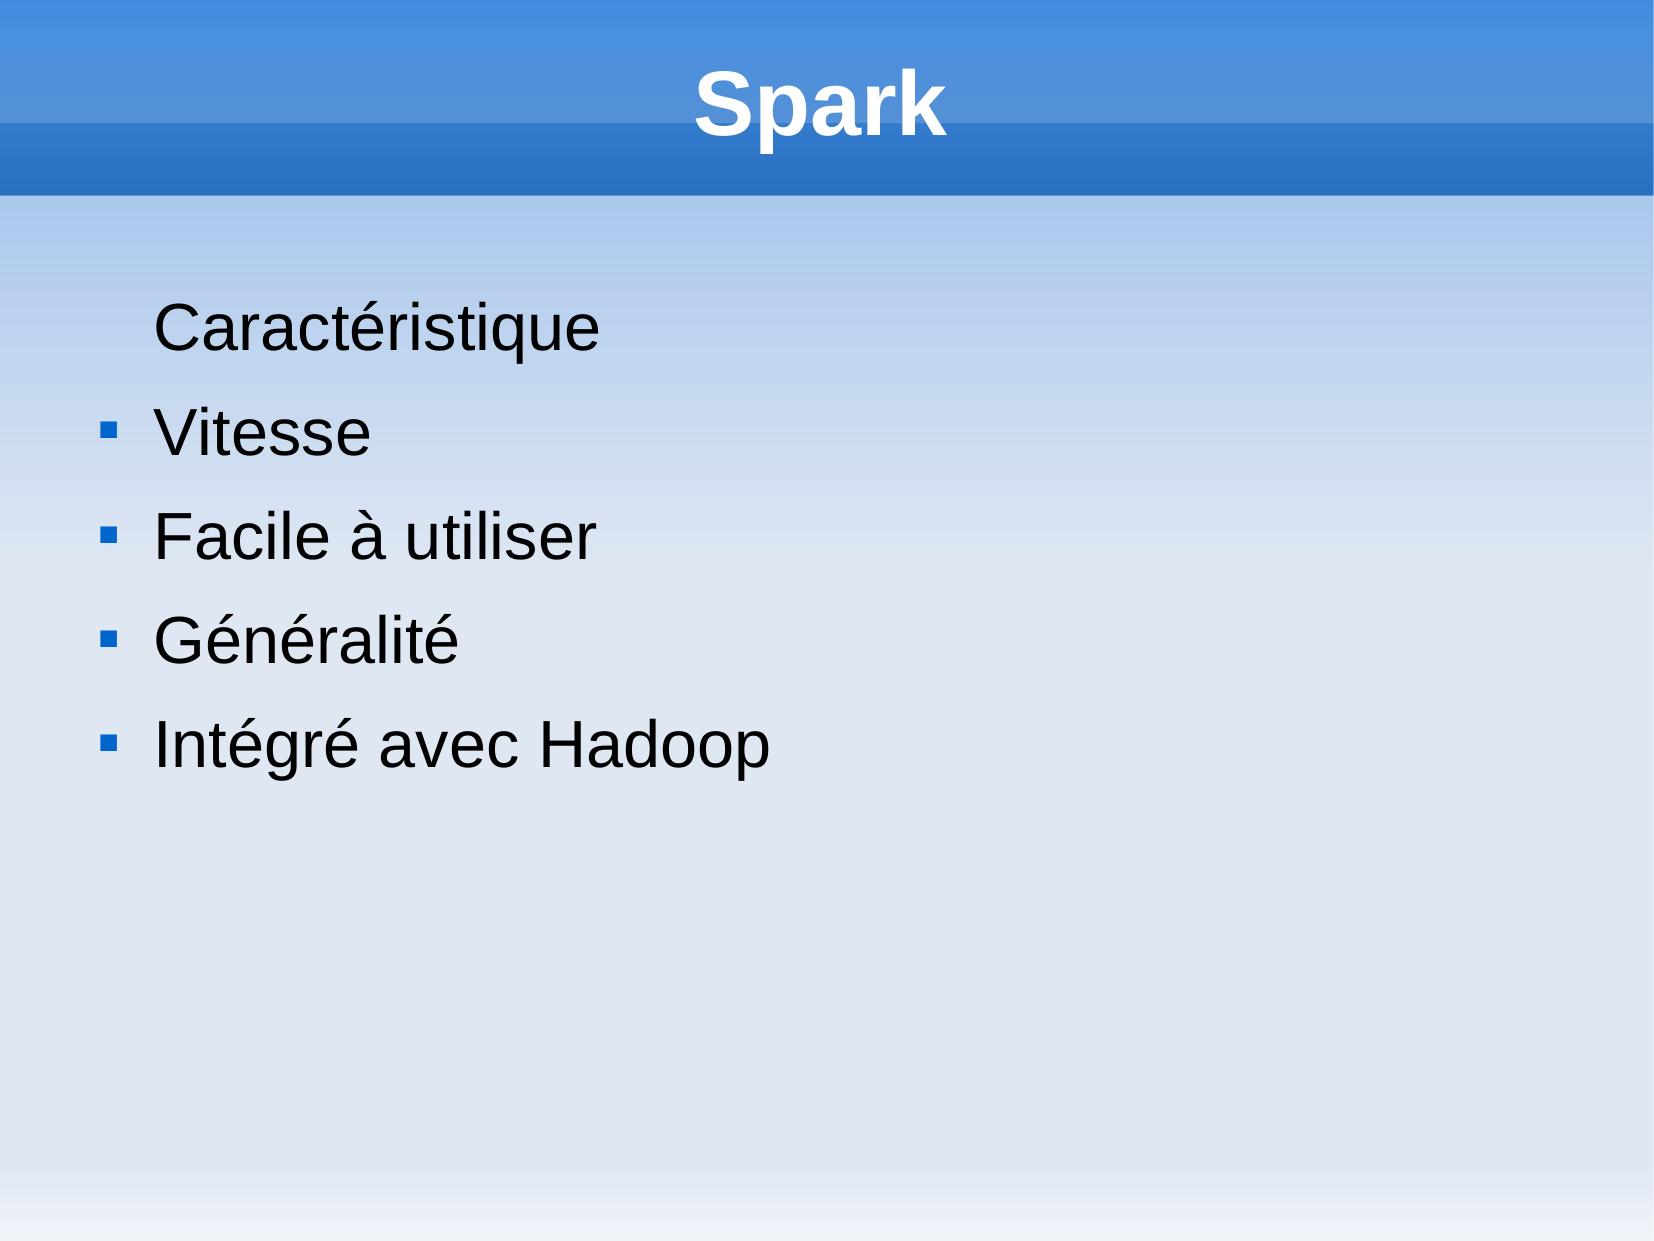

# Spark
Caractéristique
Vitesse
Facile à utiliser
Généralité
Intégré avec Hadoop